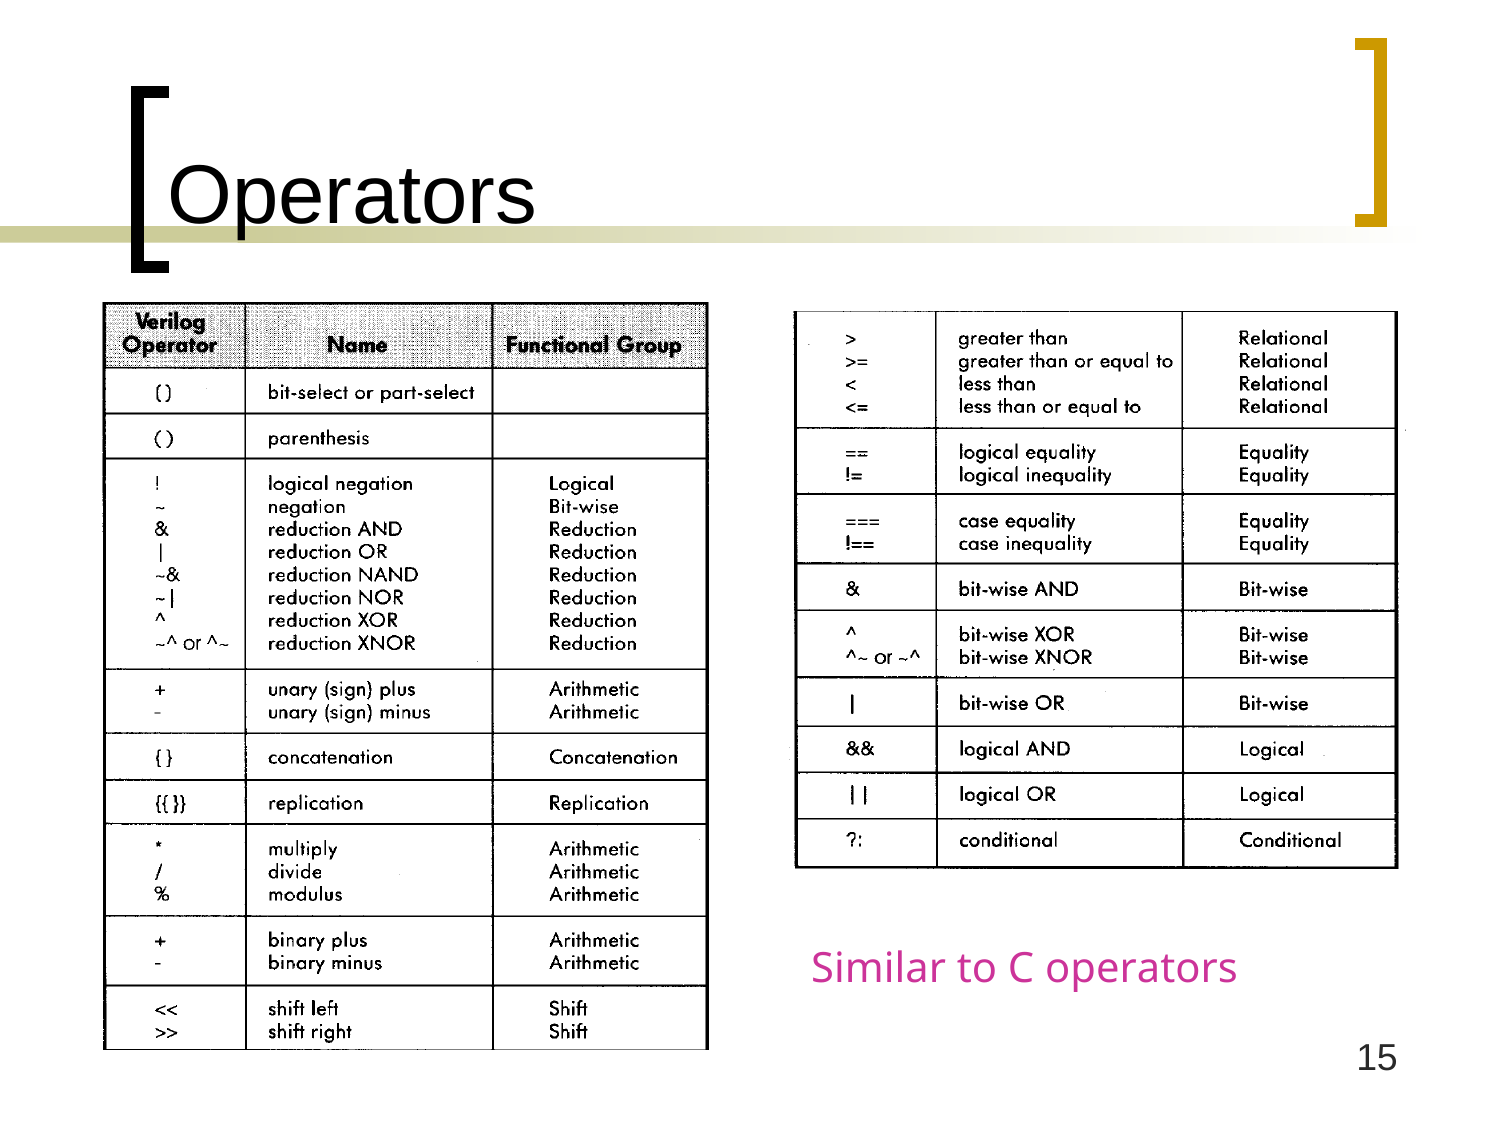

# Operators
Similar to C operators
15